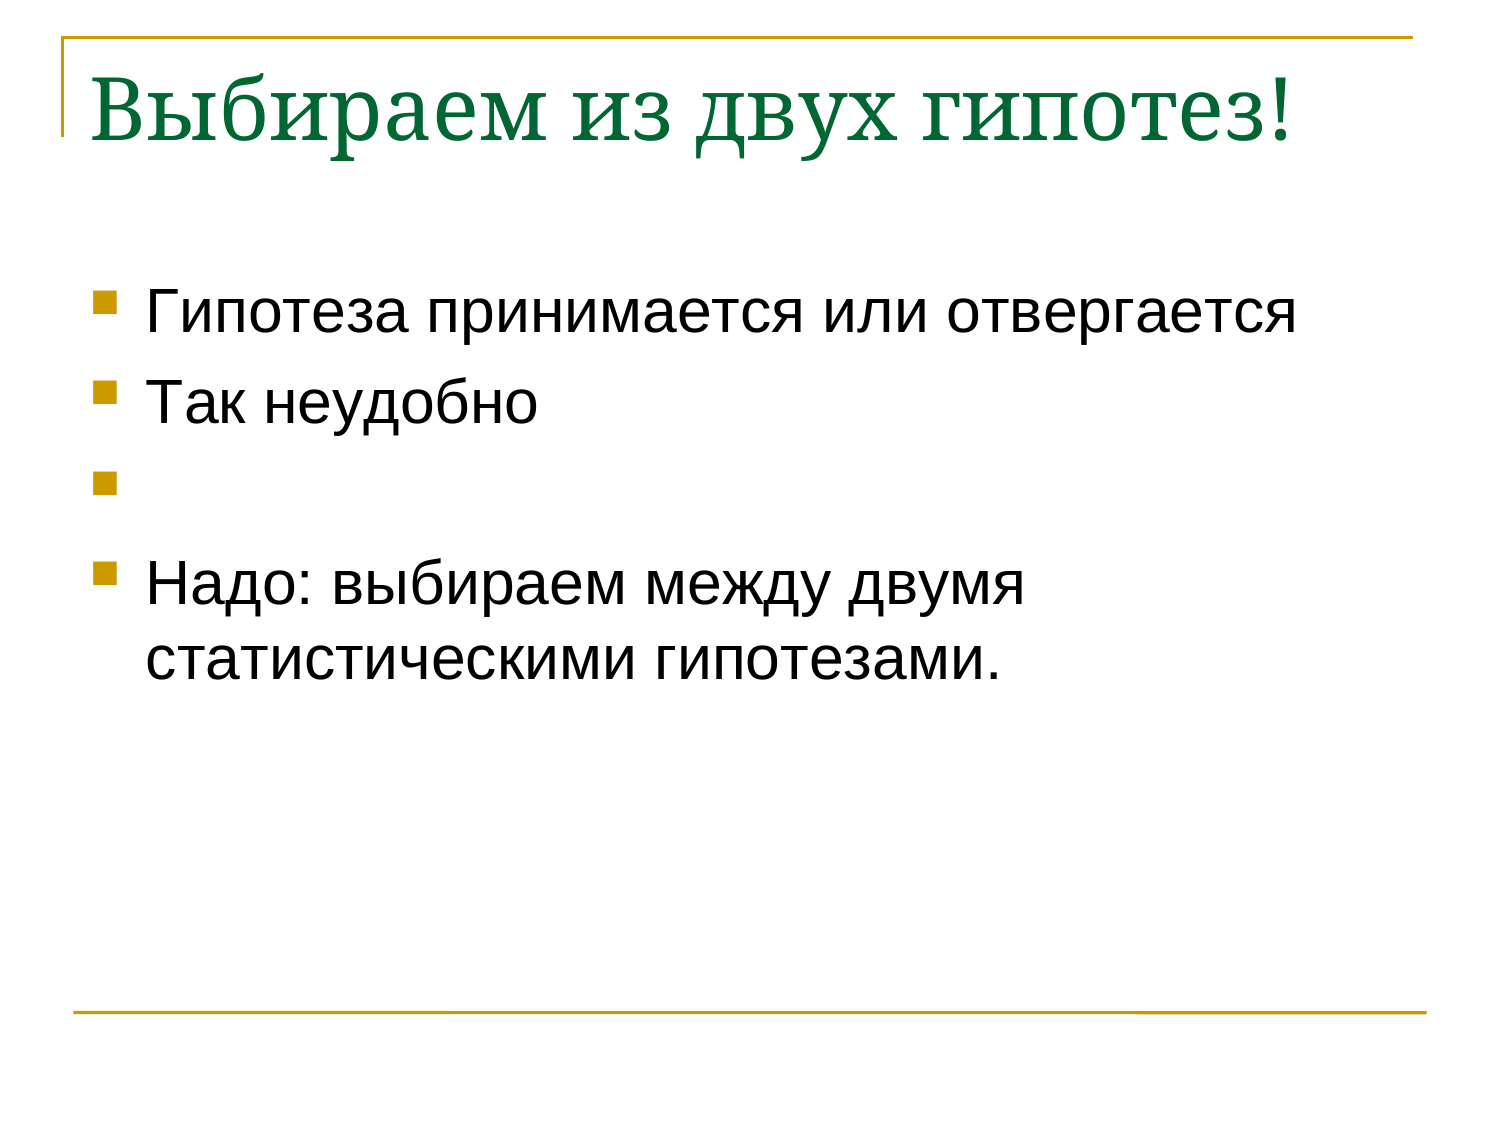

# Выбираем из двух гипотез!
Гипотеза принимается или отвергается
Так неудобно
Надо: выбираем между двумя статистическими гипотезами.